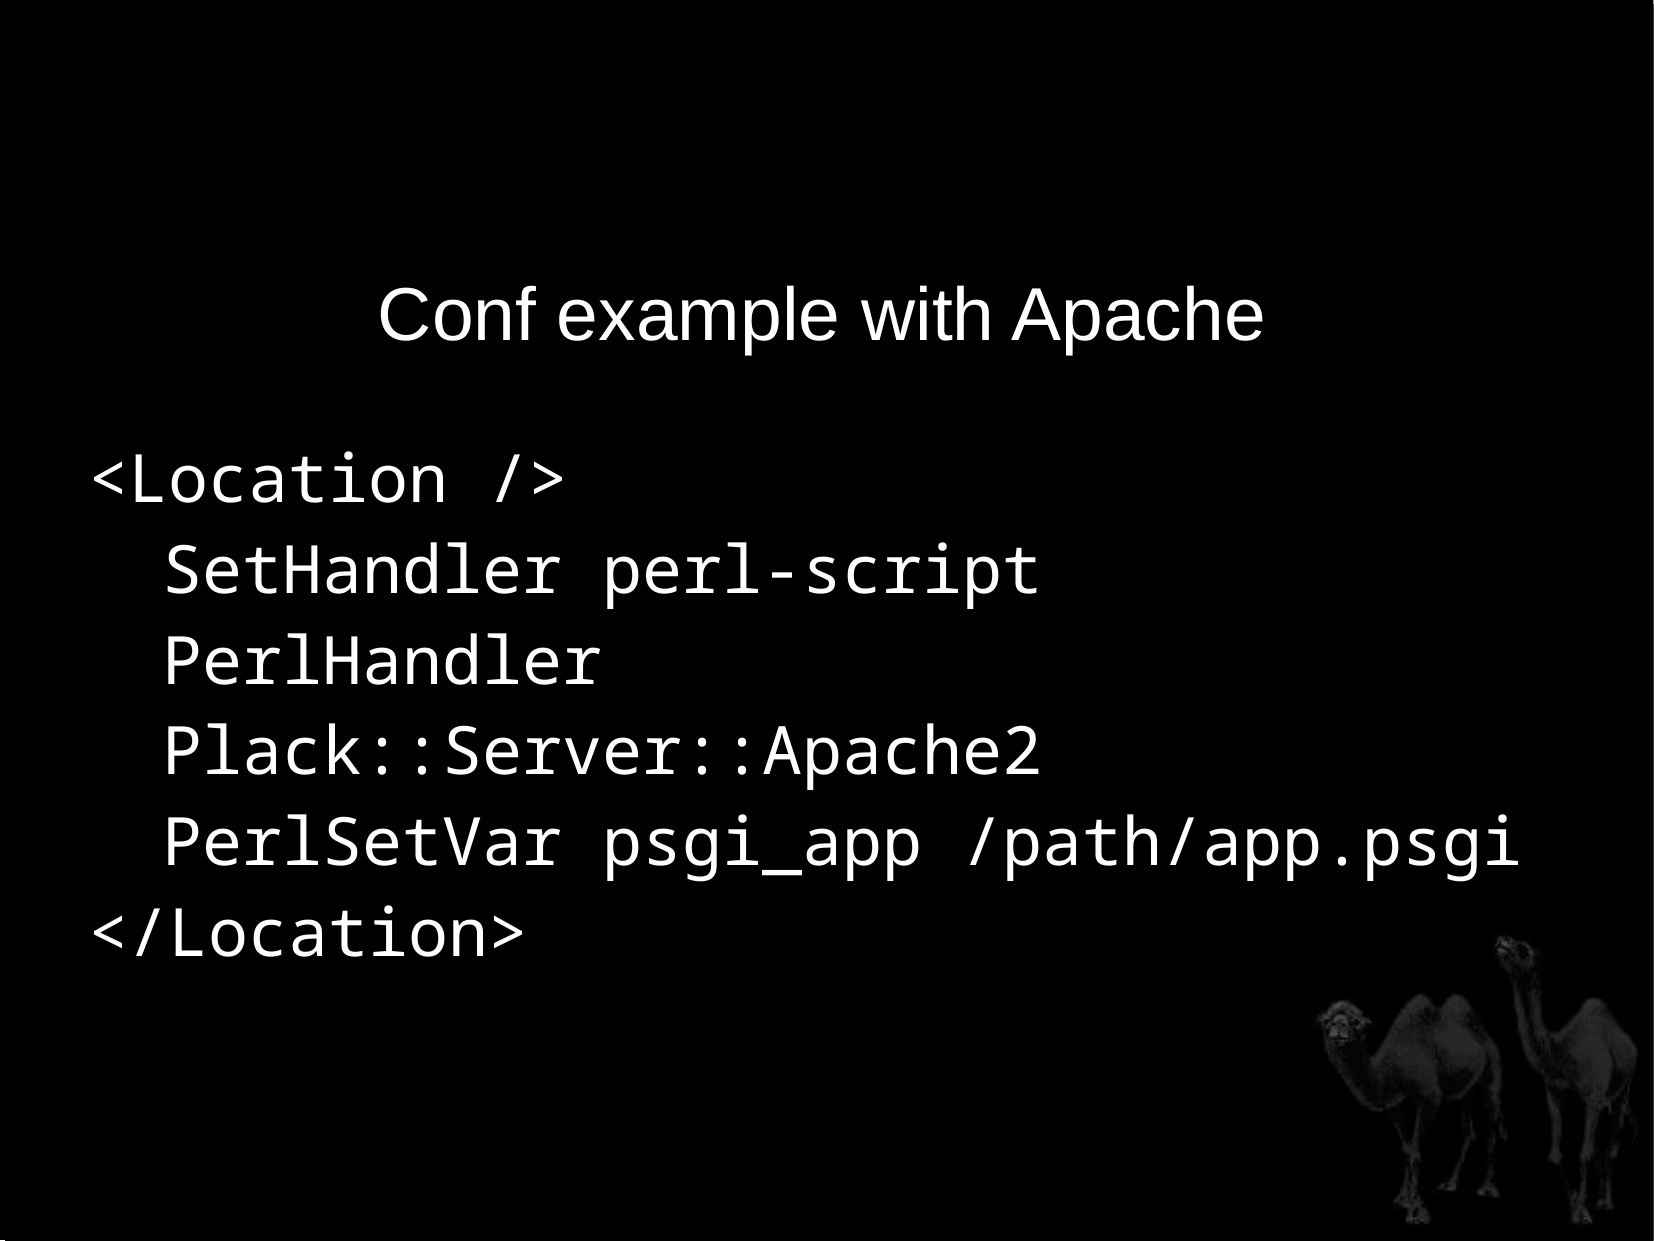

# Conf example with Apache
<Location />
	SetHandler perl-script
	PerlHandler
	Plack::Server::Apache2
	PerlSetVar psgi_app /path/app.psgi
</Location>